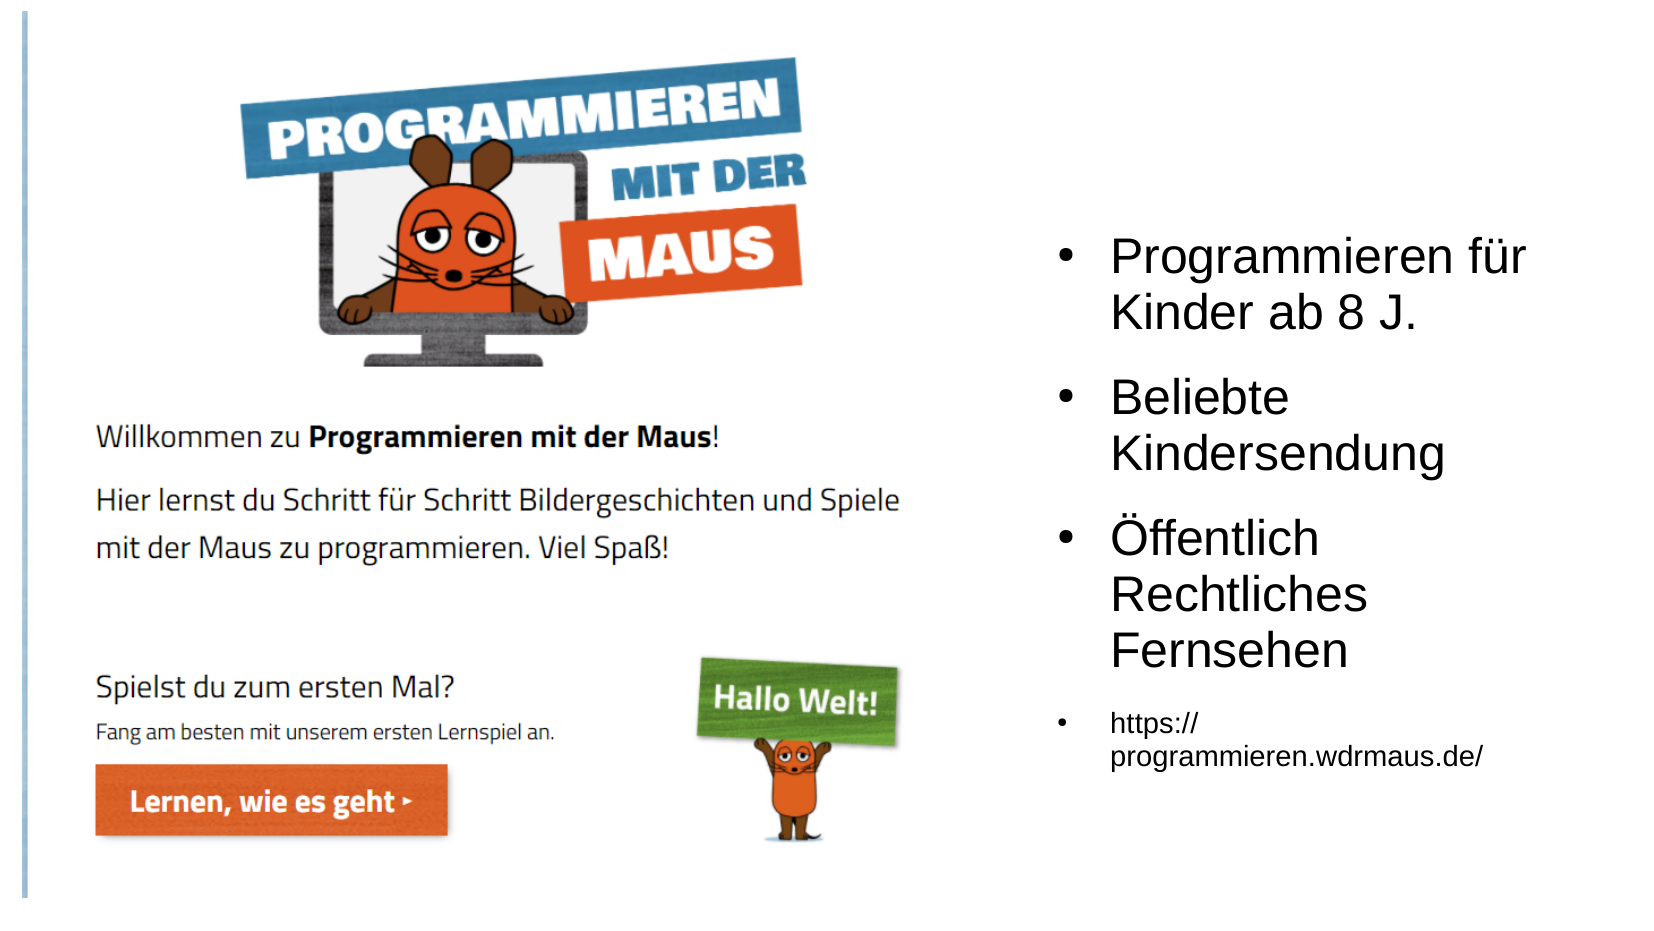

#
Programmieren für Kinder ab 8 J.
Beliebte Kindersendung
Öffentlich Rechtliches Fernsehen
https://programmieren.wdrmaus.de/